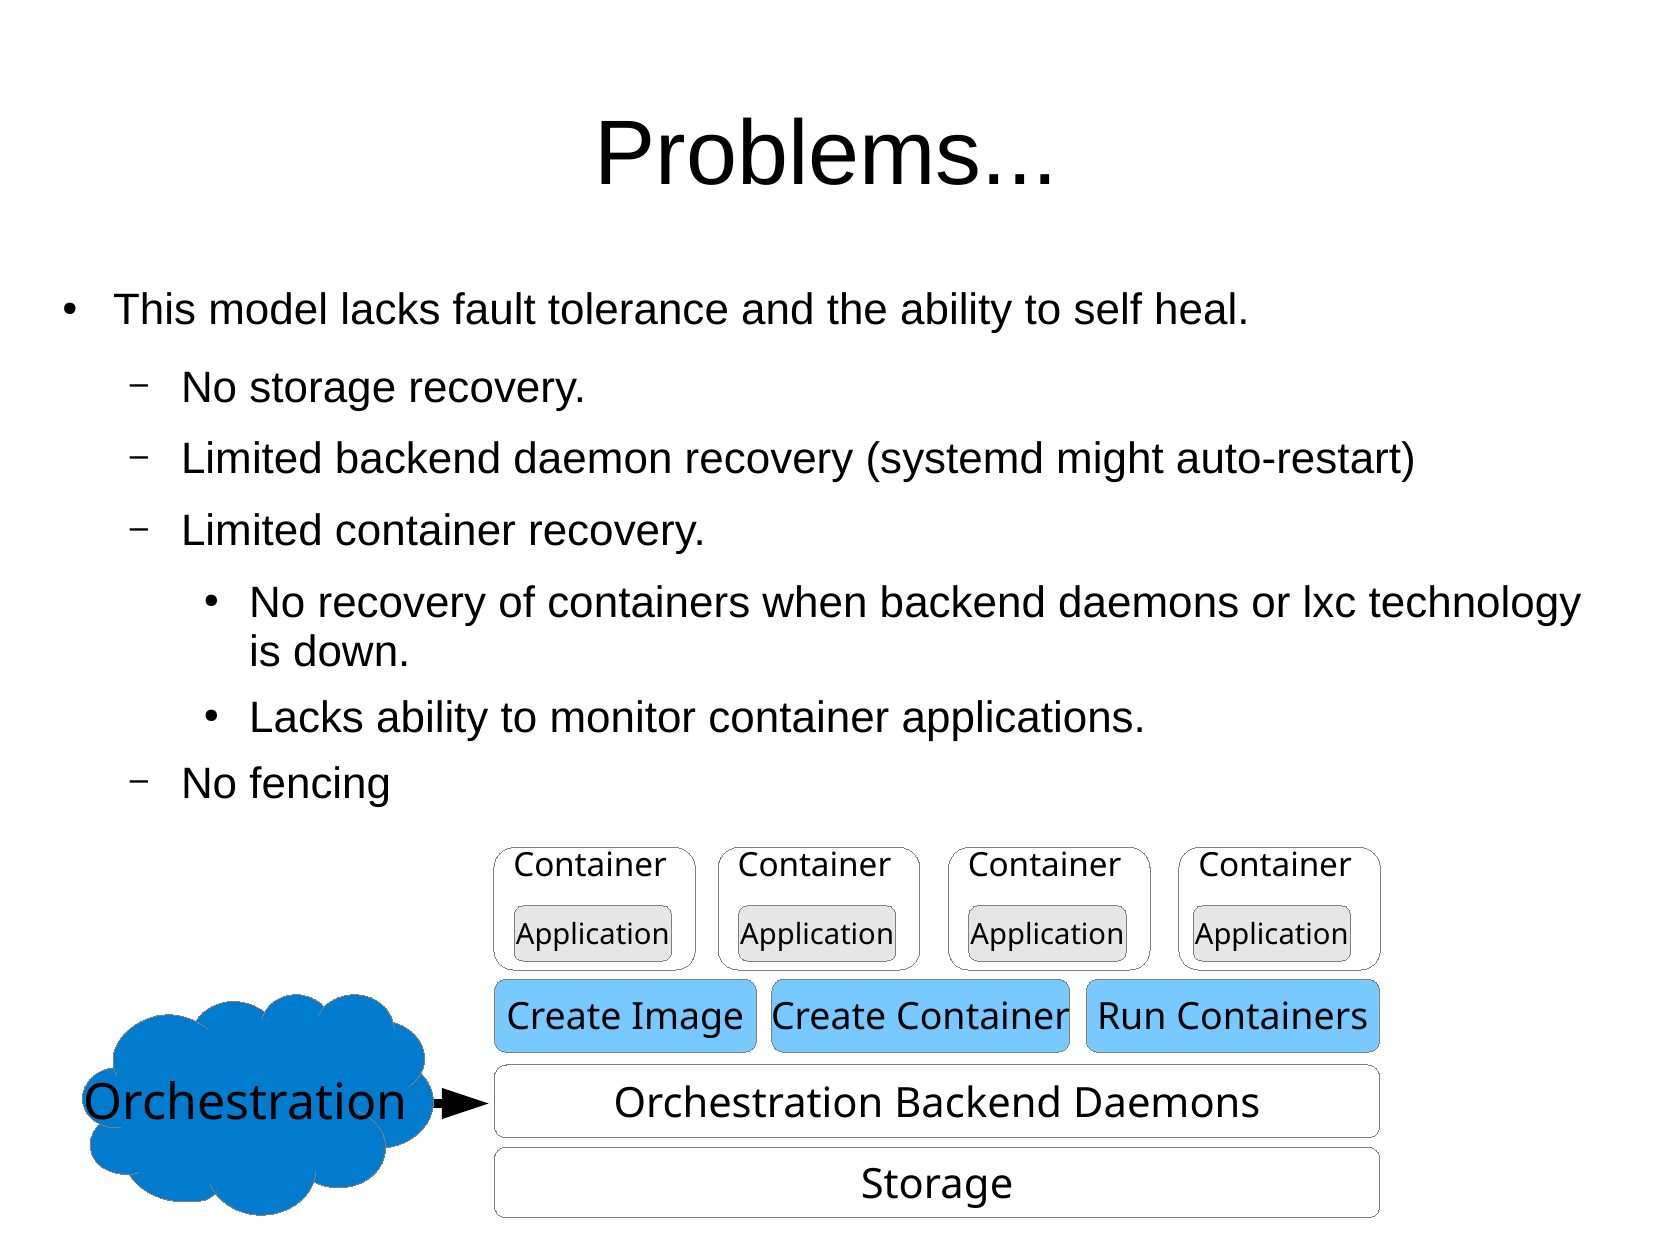

# Problems...
This model lacks fault tolerance and the ability to self heal.
No storage recovery.
Limited backend daemon recovery (systemd might auto-restart)
Limited container recovery.
No recovery of containers when backend daemons or lxc technology is down.
Lacks ability to monitor container applications.
No fencing
Container
Container
Container
Container
Application
Application
Application
Application
Create Image
Create Container
Run Containers
Orchestration
Orchestration Backend Daemons
Storage